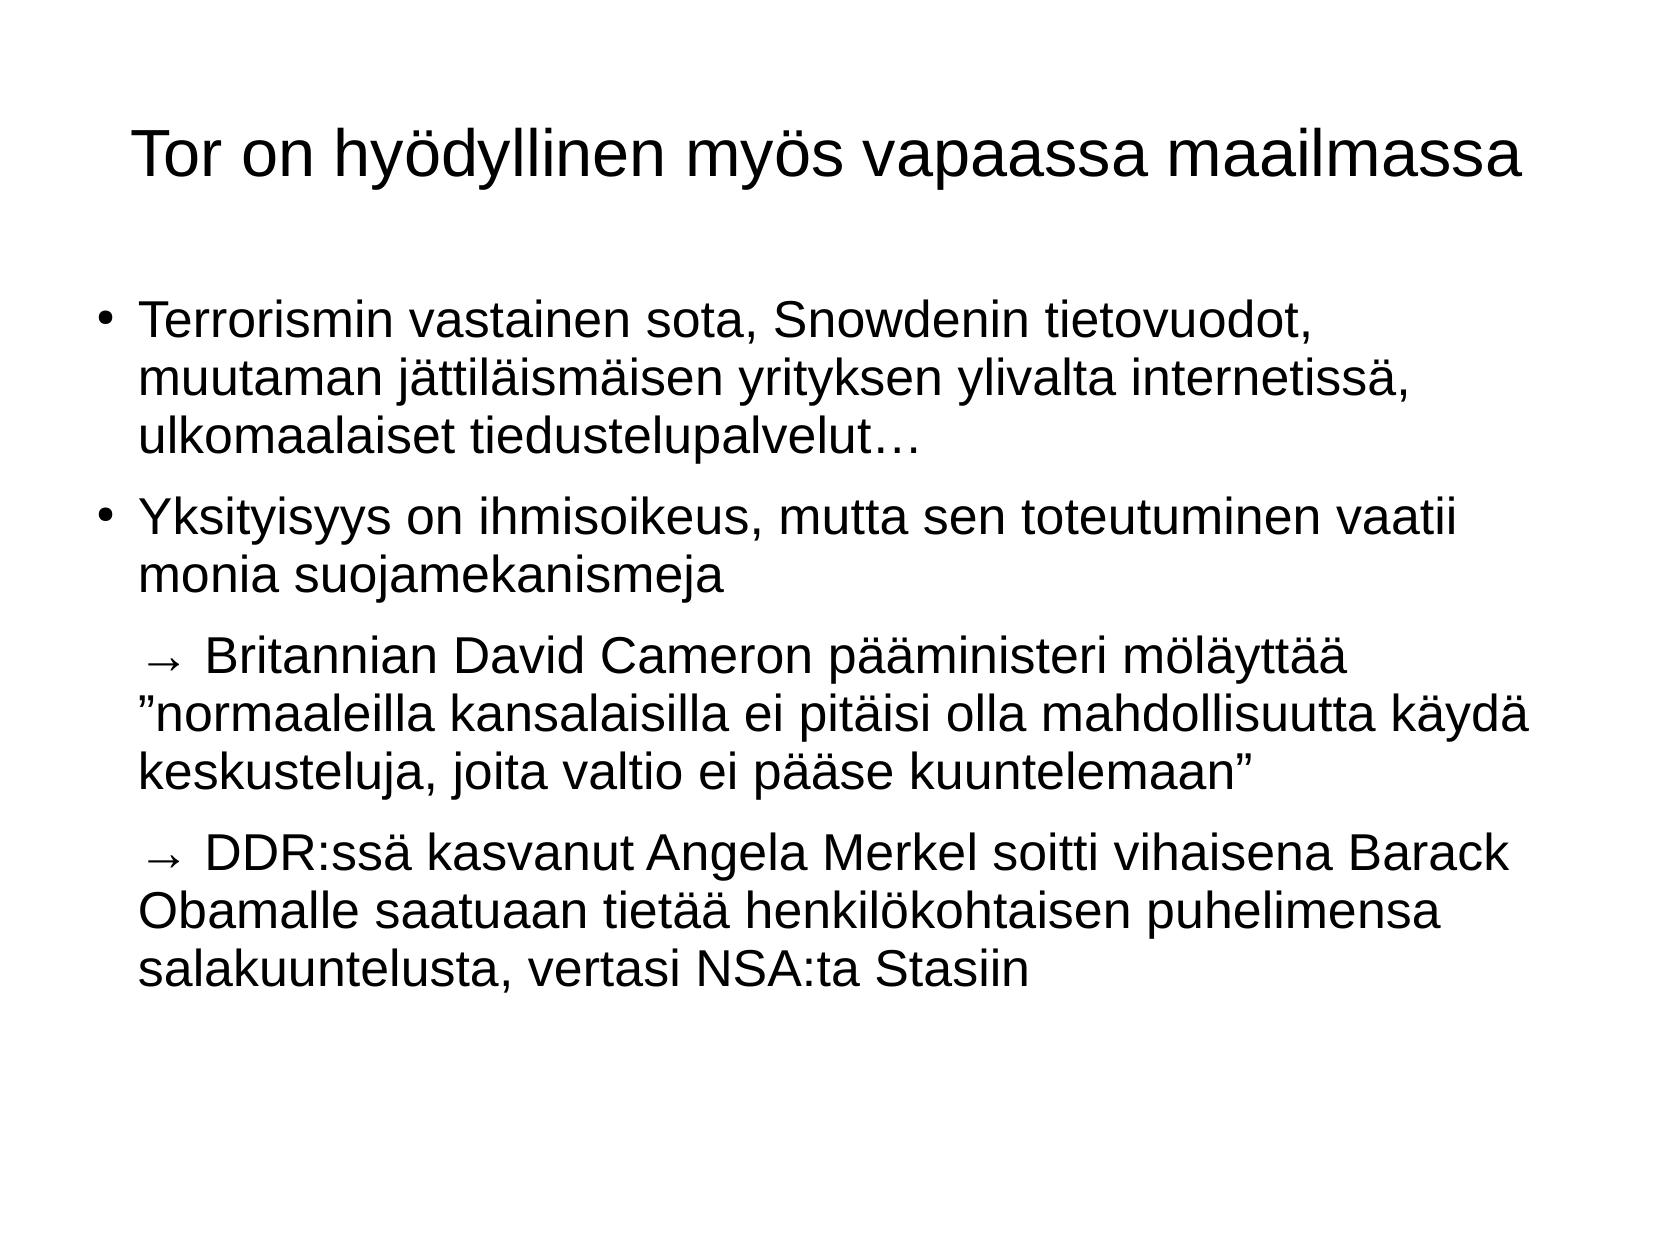

# Tor on hyödyllinen myös vapaassa maailmassa
Terrorismin vastainen sota, Snowdenin tietovuodot, muutaman jättiläismäisen yrityksen ylivalta internetissä, ulkomaalaiset tiedustelupalvelut…
Yksityisyys on ihmisoikeus, mutta sen toteutuminen vaatii monia suojamekanismeja
→ Britannian David Cameron pääministeri möläyttää ”normaaleilla kansalaisilla ei pitäisi olla mahdollisuutta käydä keskusteluja, joita valtio ei pääse kuuntelemaan”
→ DDR:ssä kasvanut Angela Merkel soitti vihaisena Barack Obamalle saatuaan tietää henkilökohtaisen puhelimensa salakuuntelusta, vertasi NSA:ta Stasiin